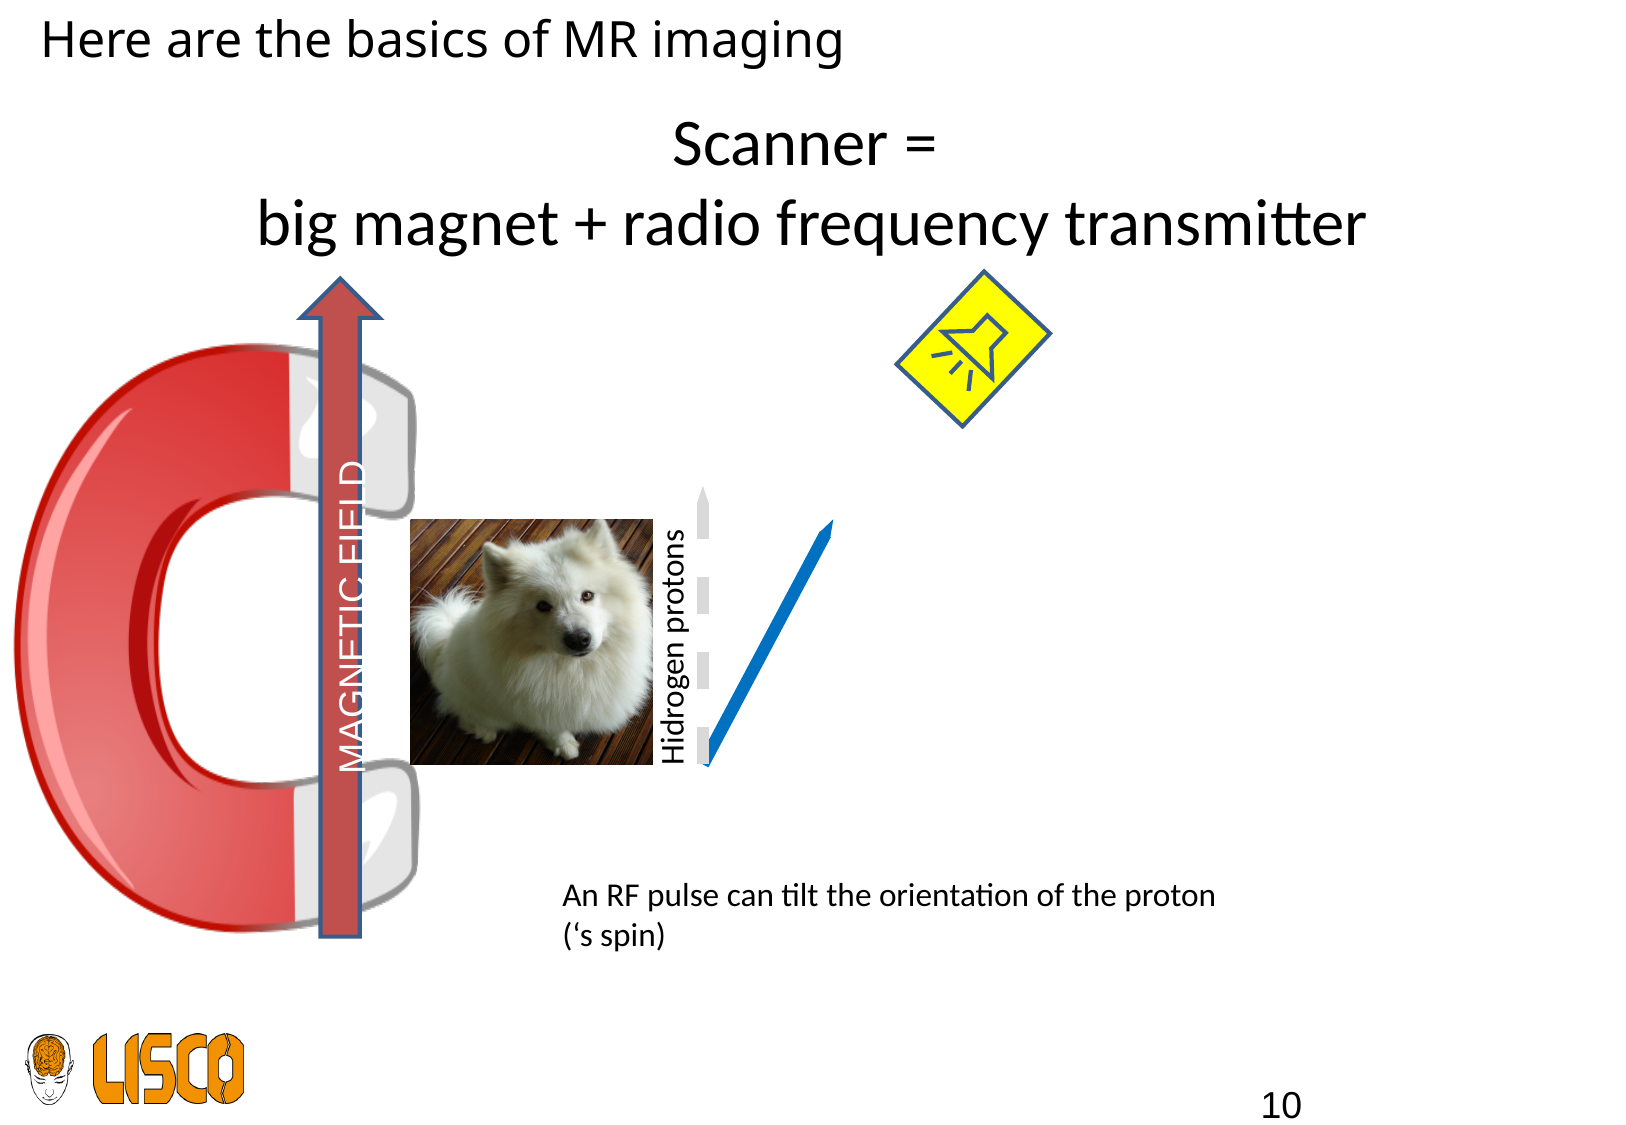

Here are the basics of MR imaging
Scanner =
big magnet + radio frequency transmitter
MAGNETIC FIELD
Hidrogen protons
An RF pulse can tilt the orientation of the proton (‘s spin)